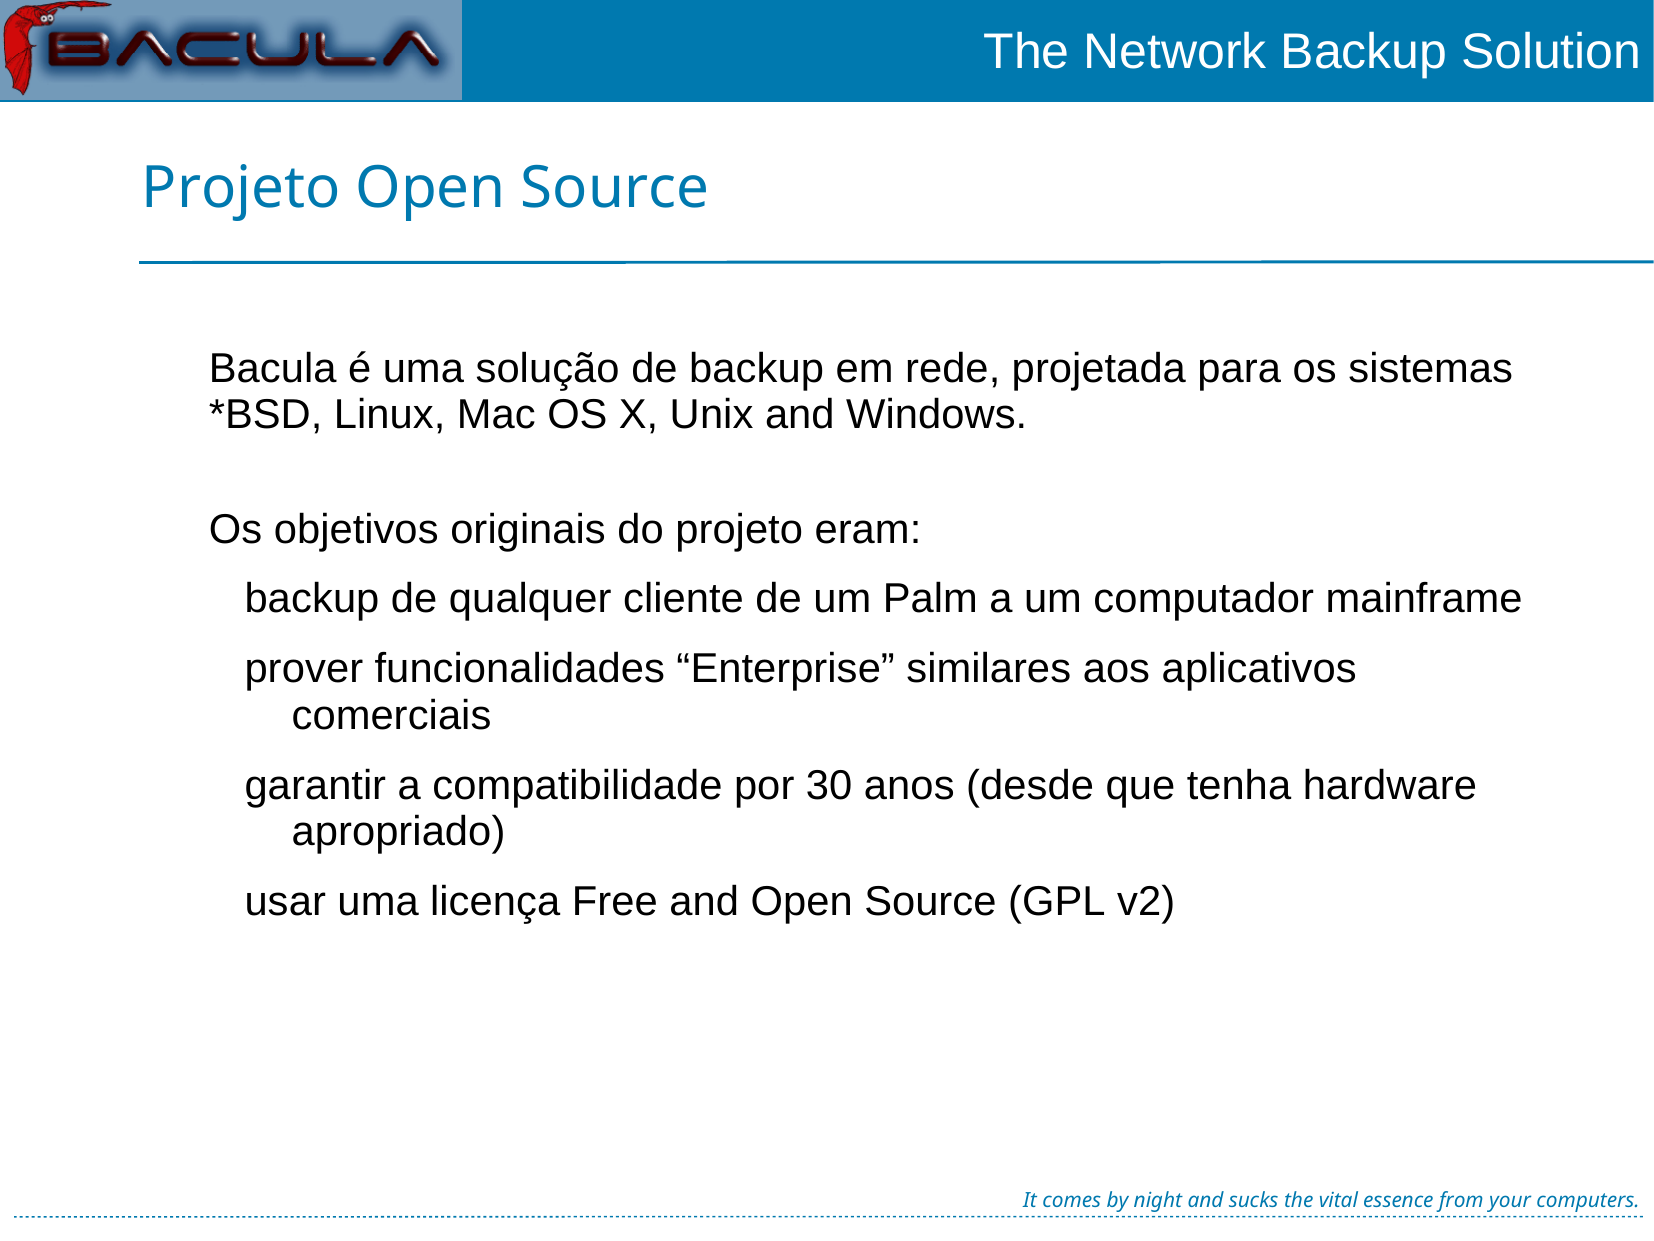

# Projeto Open Source
Bacula é uma solução de backup em rede, projetada para os sistemas *BSD, Linux, Mac OS X, Unix and Windows.
Os objetivos originais do projeto eram:
backup de qualquer cliente de um Palm a um computador mainframe
prover funcionalidades “Enterprise” similares aos aplicativos comerciais
garantir a compatibilidade por 30 anos (desde que tenha hardware apropriado)
usar uma licença Free and Open Source (GPL v2)